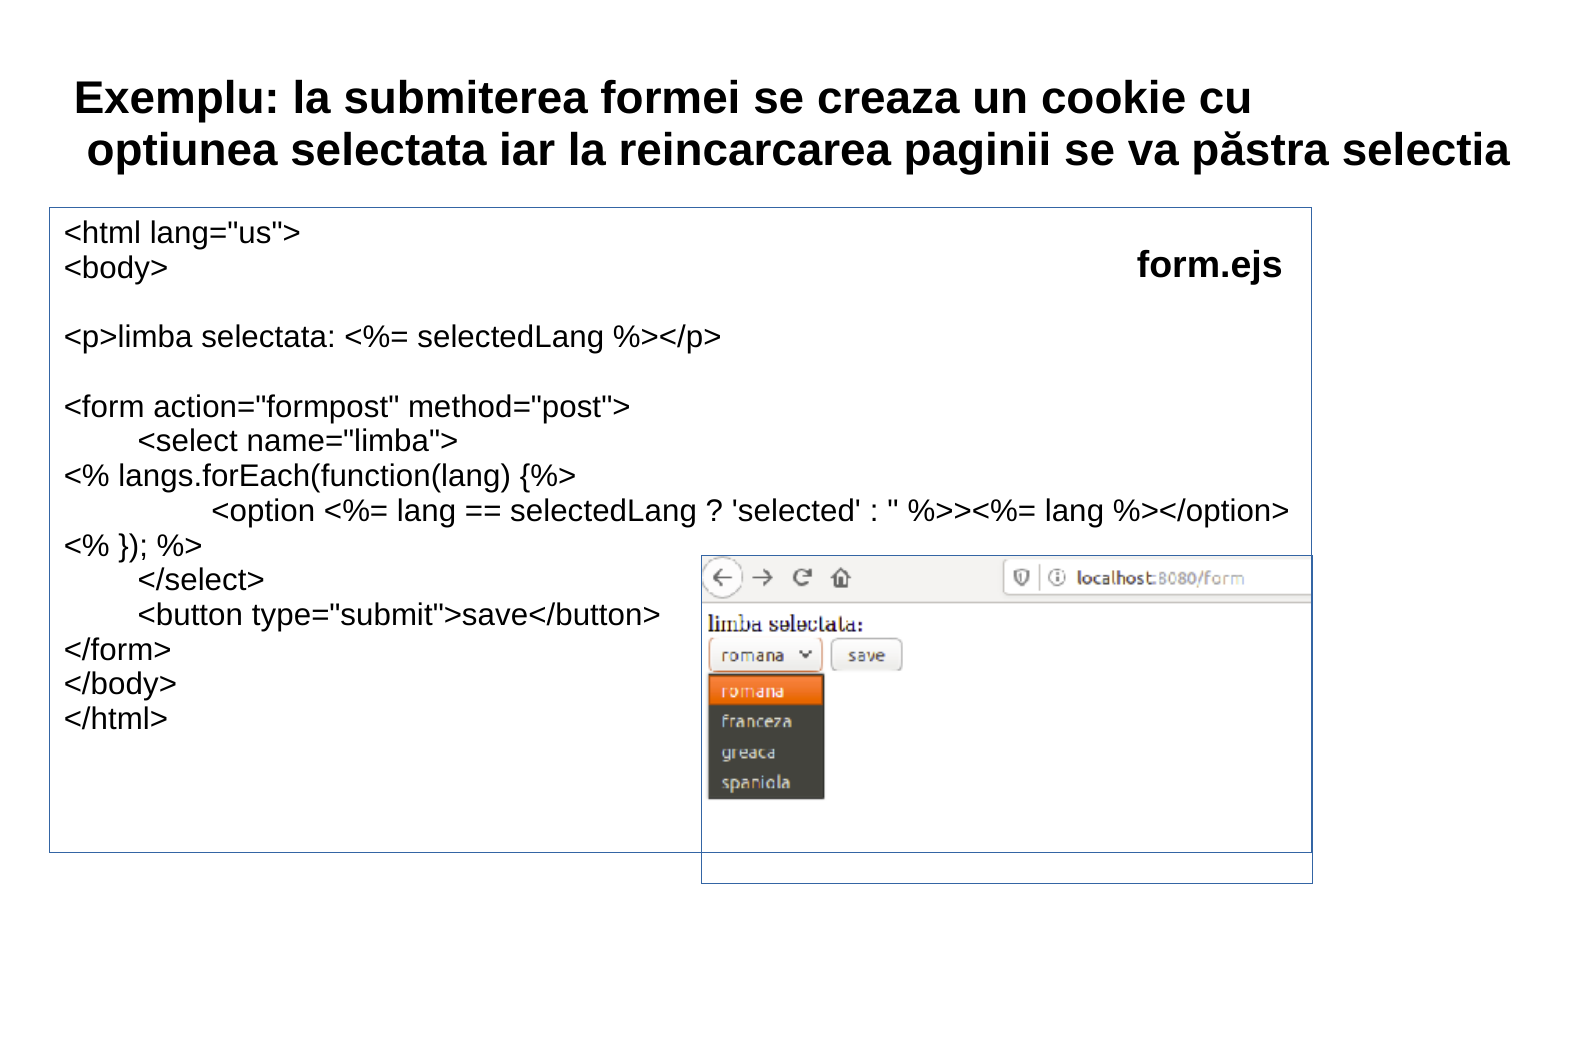

Exemplu: la submiterea formei se creaza un cookie cu
 optiunea selectata iar la reincarcarea paginii se va păstra selectia
<html lang="us">
<body>
<p>limba selectata: <%= selectedLang %></p>
<form action="formpost" method="post">
	<select name="limba">
<% langs.forEach(function(lang) {%>
		<option <%= lang == selectedLang ? 'selected' : '' %>><%= lang %></option>
<% }); %>
	</select>
	<button type="submit">save</button>
</form>
</body>
</html>
form.ejs